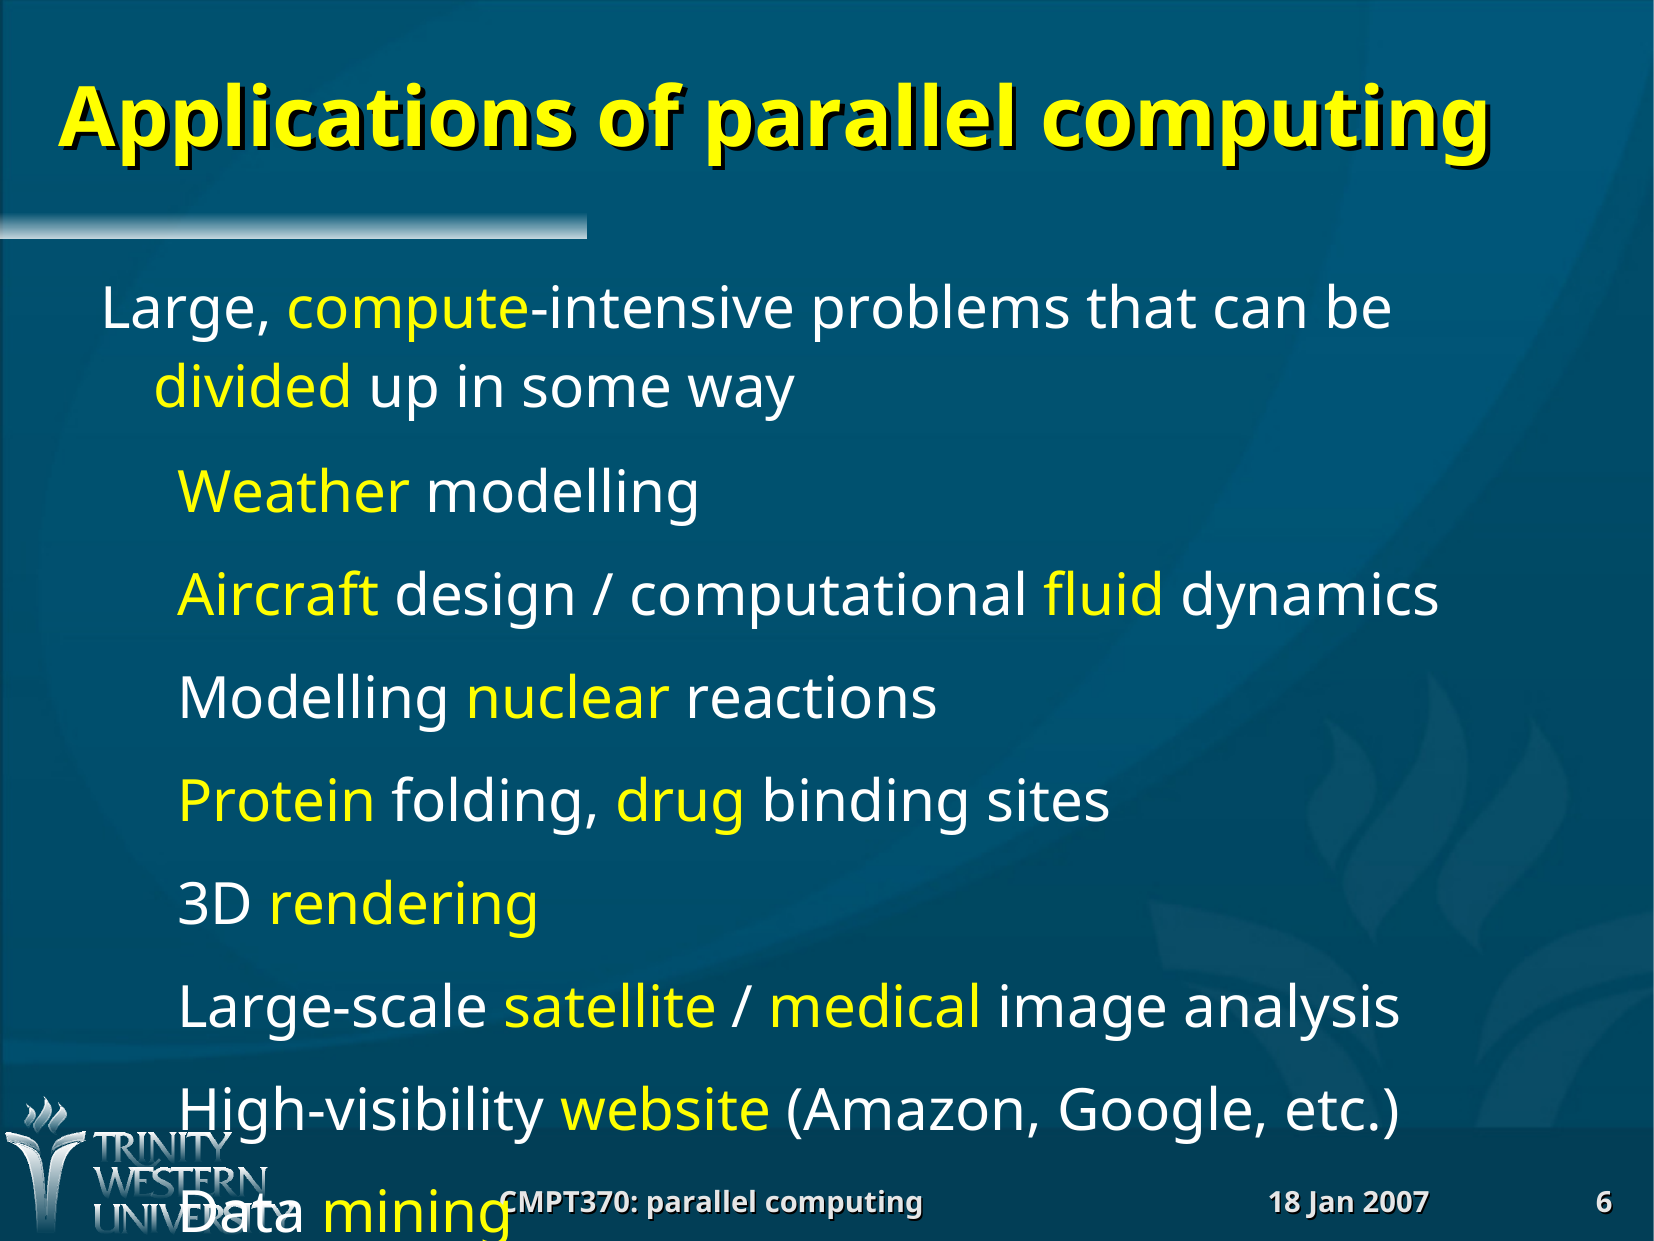

# Applications of parallel computing
Large, compute-intensive problems that can be divided up in some way
Weather modelling
Aircraft design / computational fluid dynamics
Modelling nuclear reactions
Protein folding, drug binding sites
3D rendering
Large-scale satellite / medical image analysis
High-visibility website (Amazon, Google, etc.)
Data mining
CMPT370: parallel computing
18 Jan 2007
6